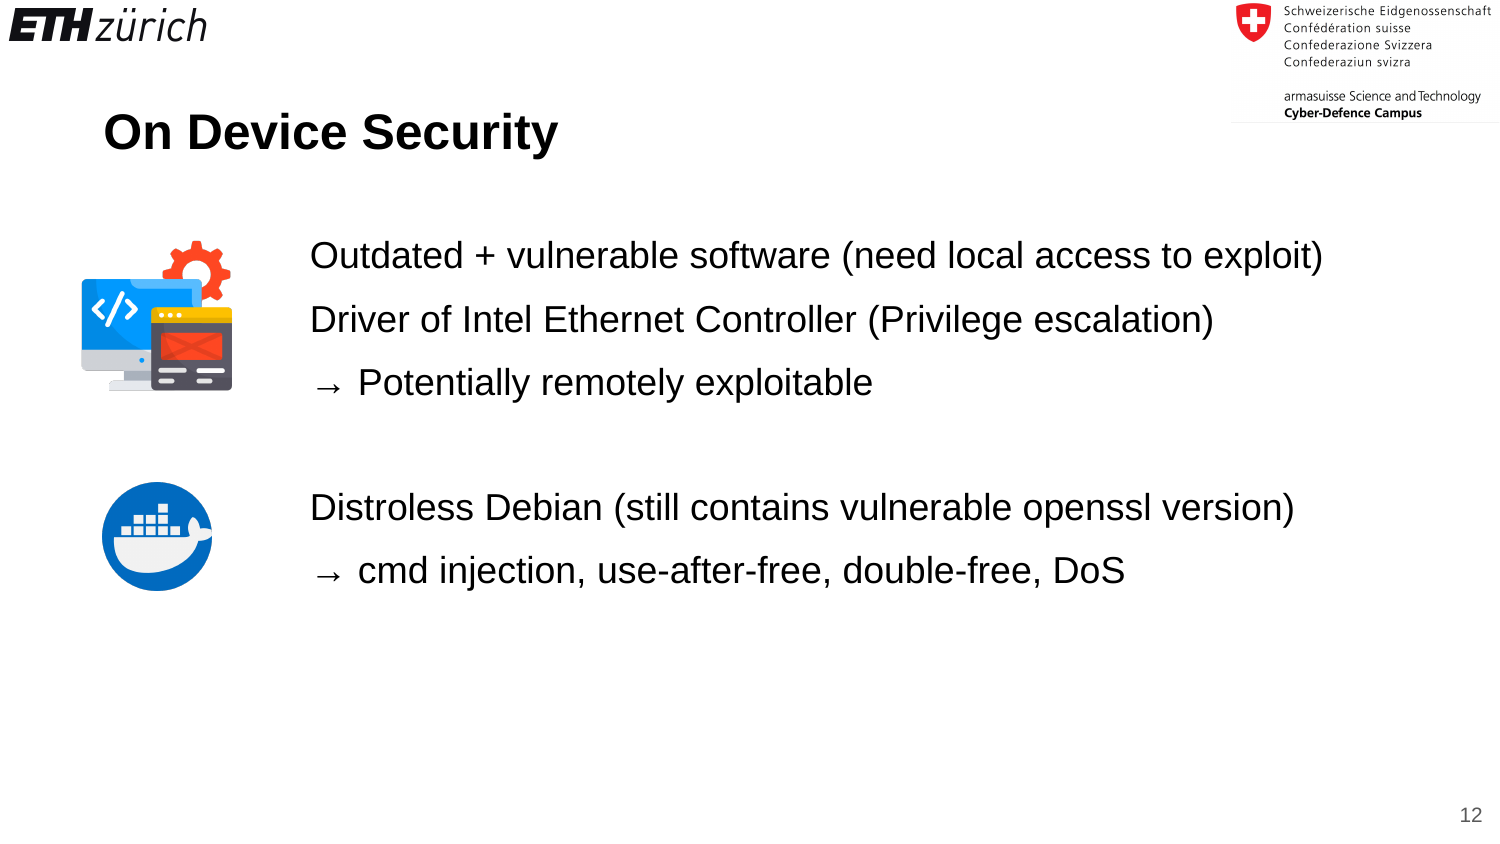

On Device Security
Outdated + vulnerable software (need local access to exploit)
Driver of Intel Ethernet Controller (Privilege escalation)
→ Potentially remotely exploitable
Distroless Debian (still contains vulnerable openssl version)
→ cmd injection, use-after-free, double-free, DoS
12